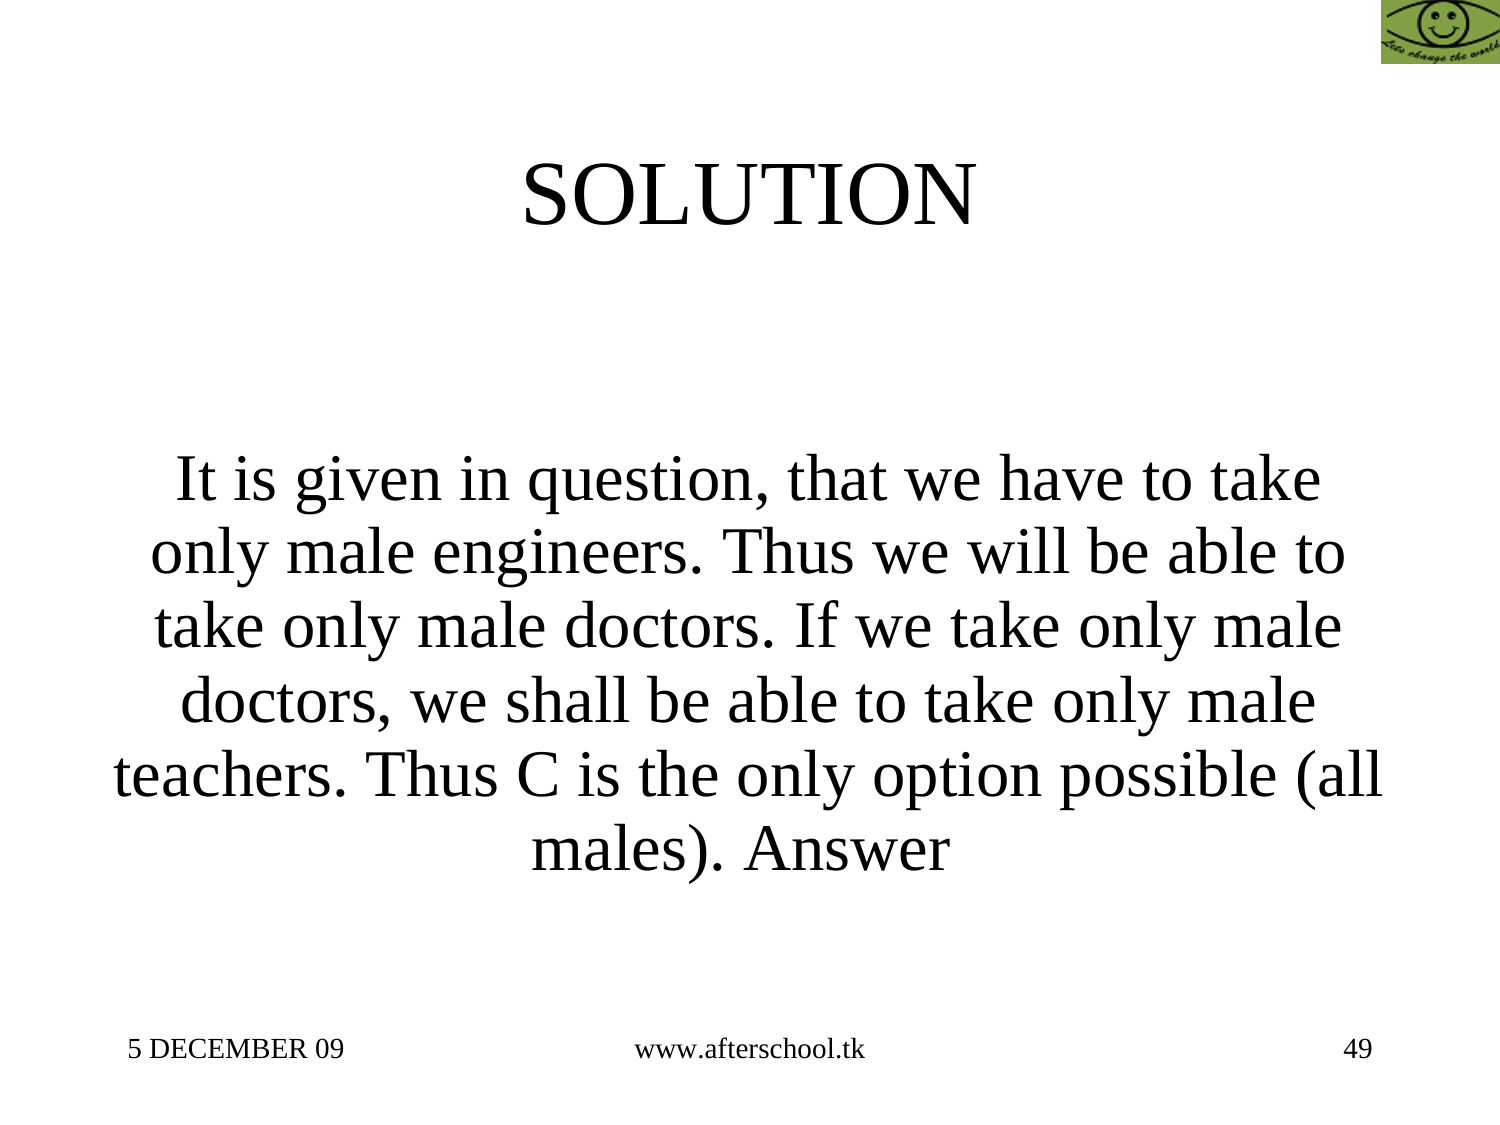

# SOLUTION
It is given in question, that we have to take only male engineers. Thus we will be able to take only male doctors. If we take only male doctors, we shall be able to take only male teachers. Thus C is the only option possible (all males). Answer
MFI Seminar Jain PG College
AFTERSCHOOOL centre for social entrepreneurship
49